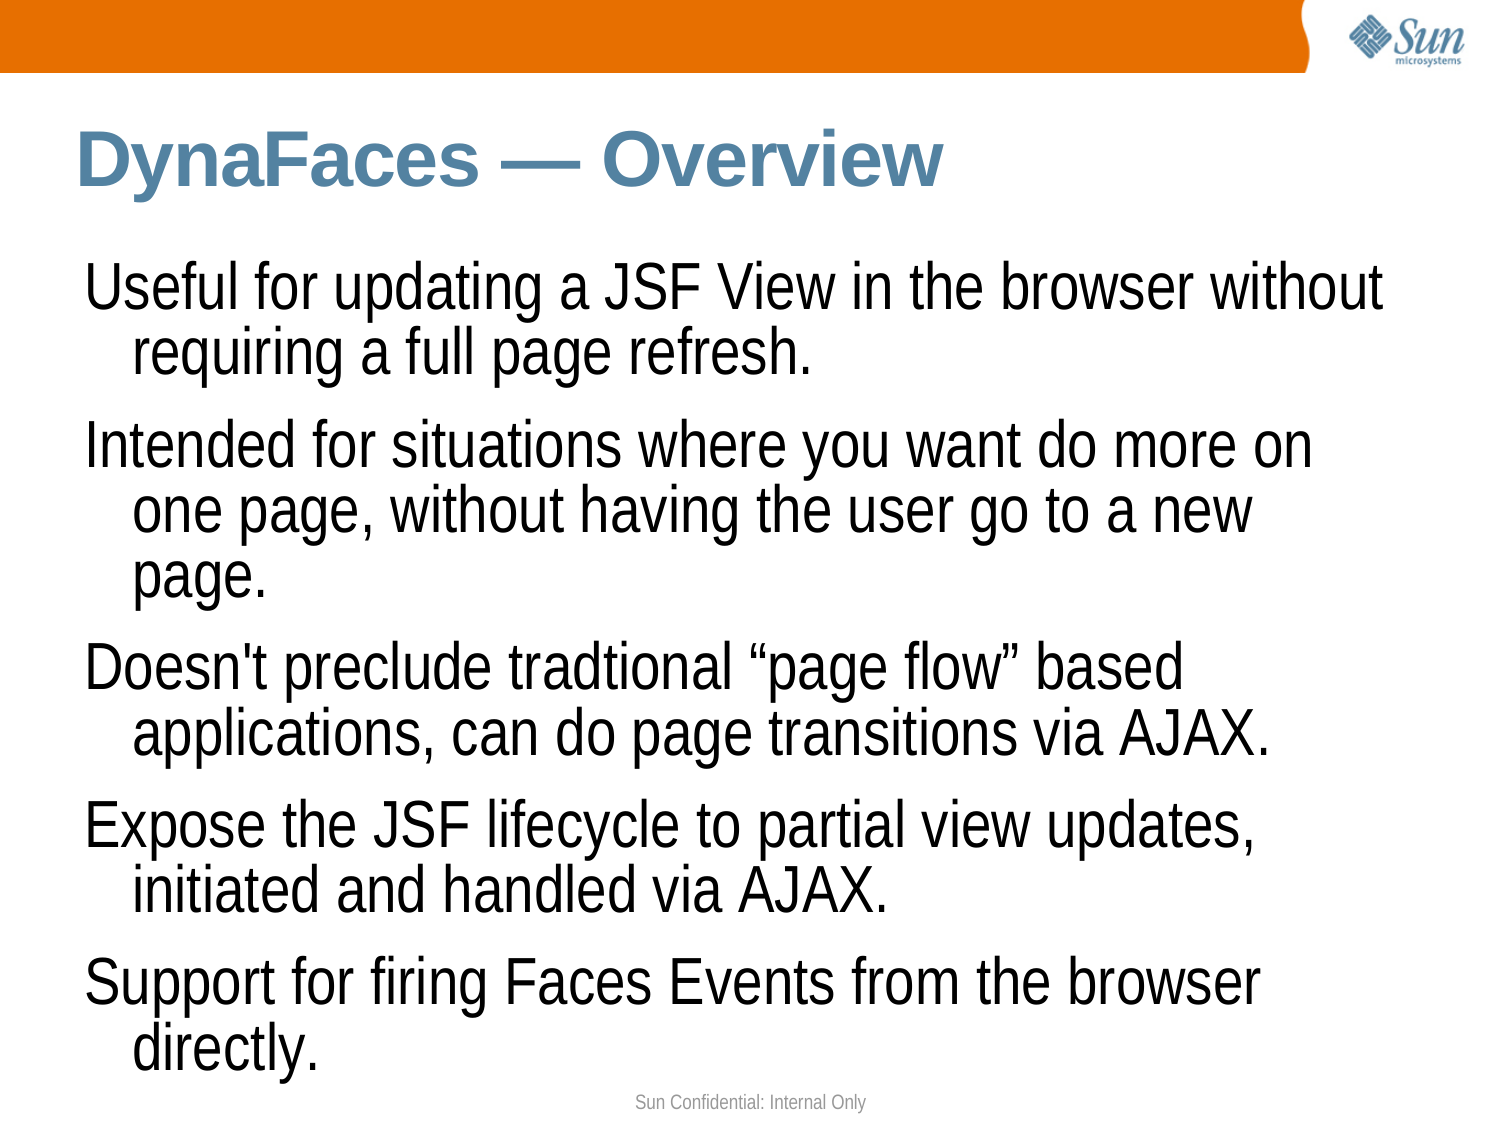

# DynaFaces — Overview
Useful for updating a JSF View in the browser without requiring a full page refresh.
Intended for situations where you want do more on one page, without having the user go to a new page.
Doesn't preclude tradtional “page flow” based applications, can do page transitions via AJAX.
Expose the JSF lifecycle to partial view updates, initiated and handled via AJAX.
Support for firing Faces Events from the browser directly.